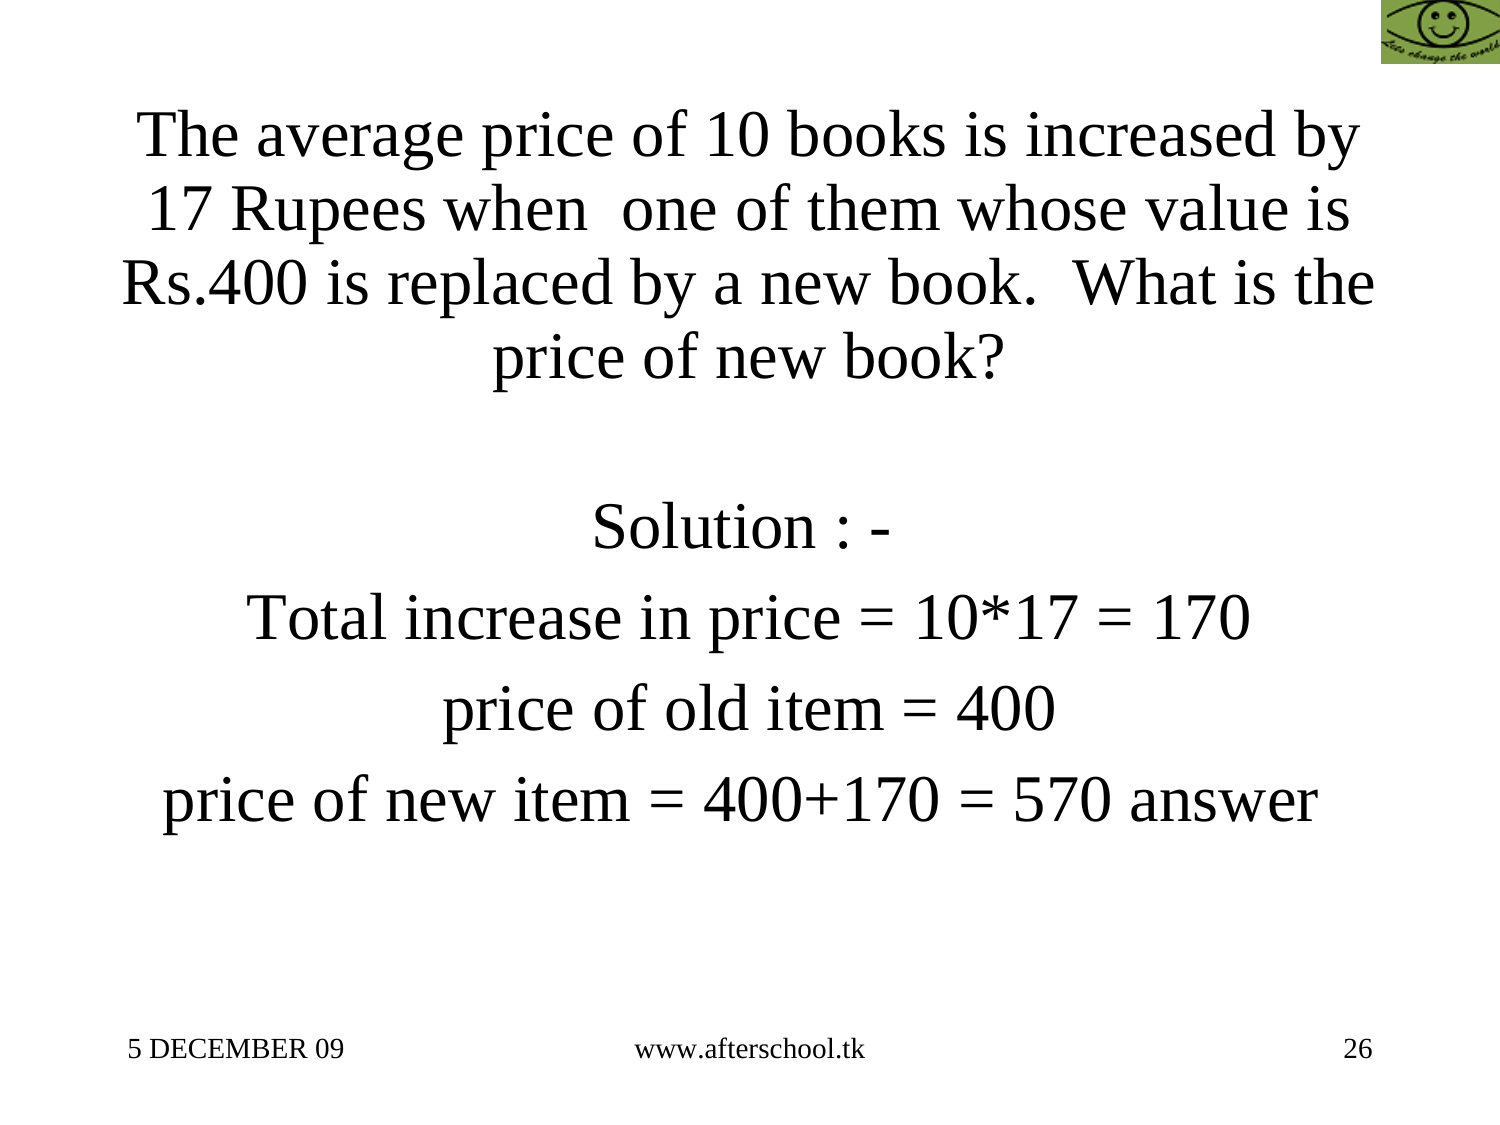

# The average price of 10 books is increased by 17 Rupees when one of them whose value is Rs.400 is replaced by a new book. What is the price of new book?
Solution : -
Total increase in price = 10*17 = 170
price of old item = 400
price of new item = 400+170 = 570 answer
MFI Seminar Jain PG College
AFTERSCHOOOL centre for social entrepreneurship
26